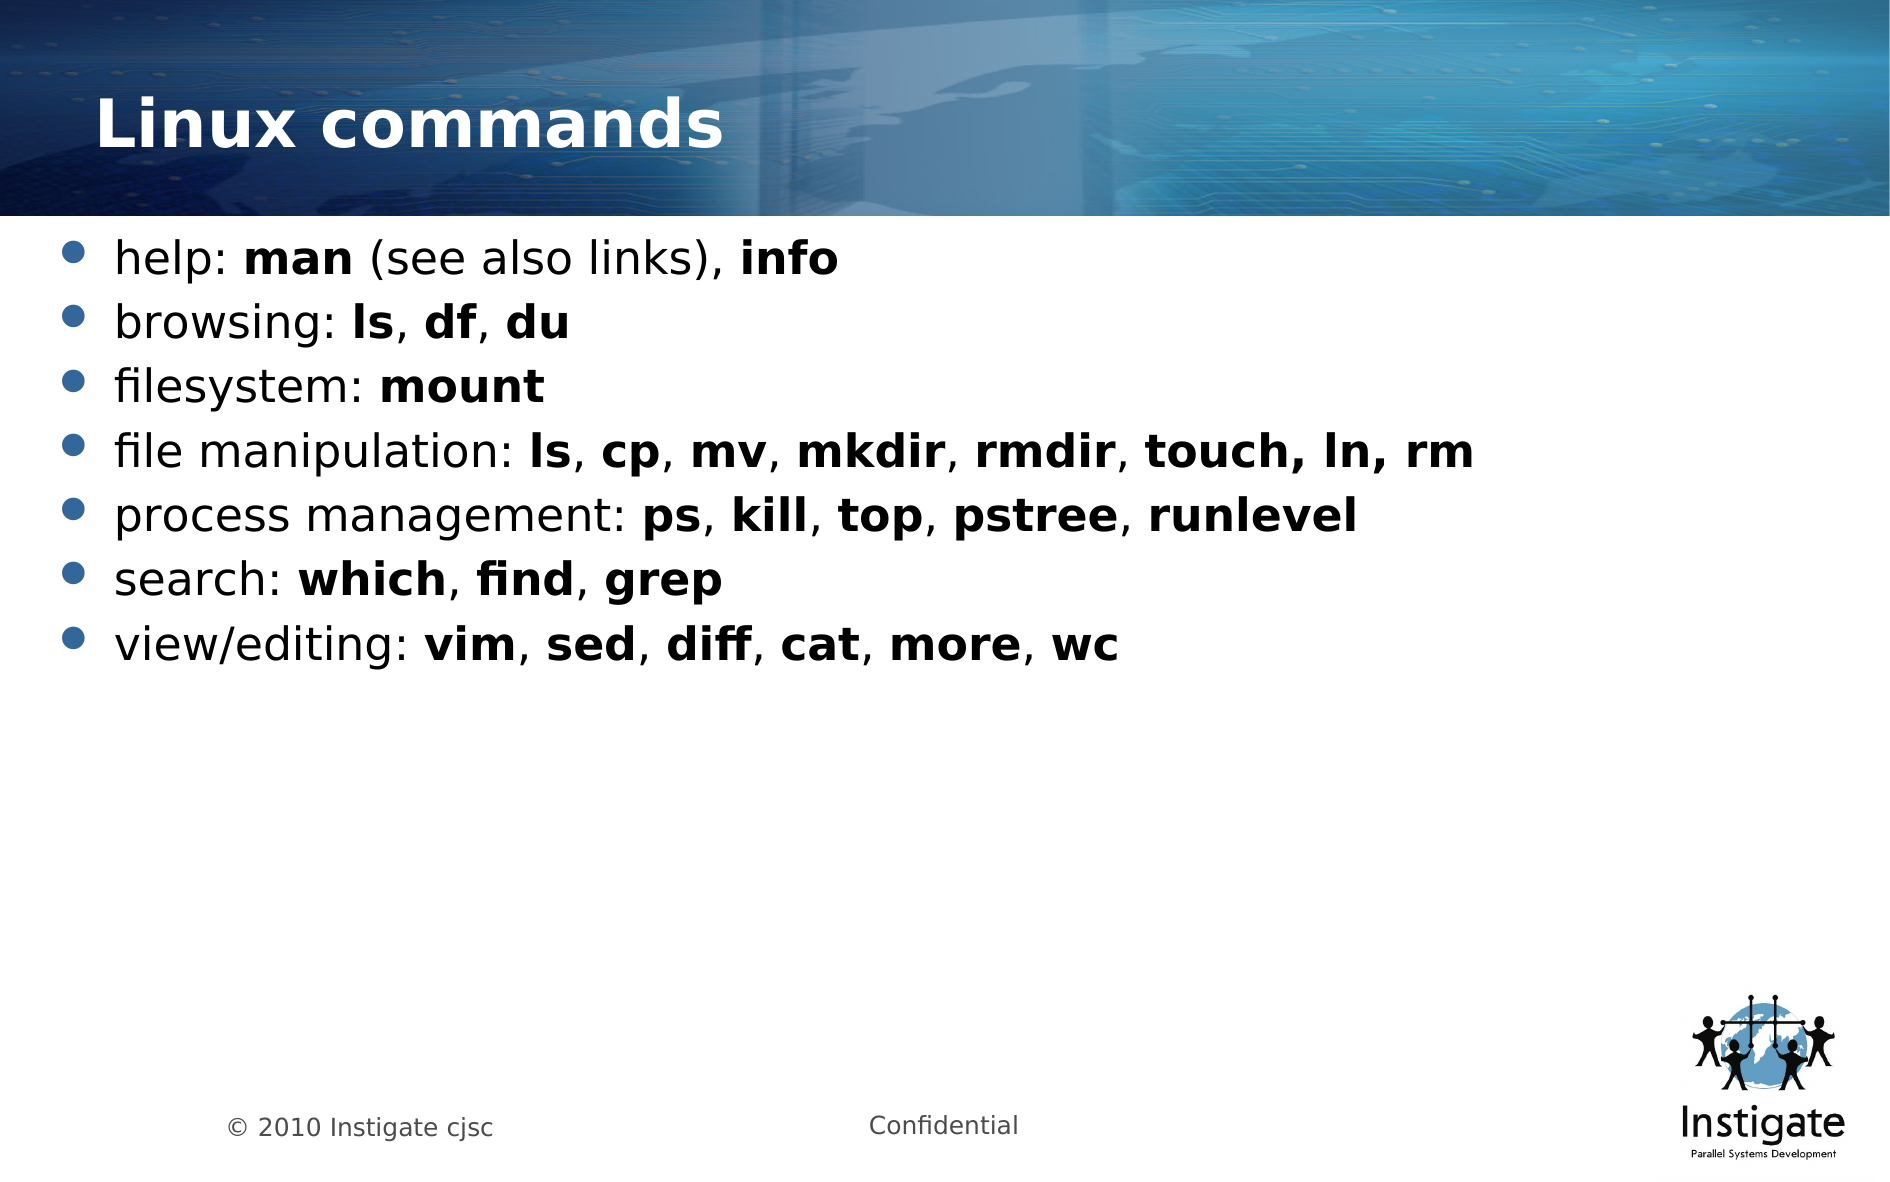

# Linux commands
help: man (see also links), info
browsing: ls, df, du
filesystem: mount
file manipulation: ls, cp, mv, mkdir, rmdir, touch, ln, rm
process management: ps, kill, top, pstree, runlevel
search: which, find, grep
view/editing: vim, sed, diff, cat, more, wc